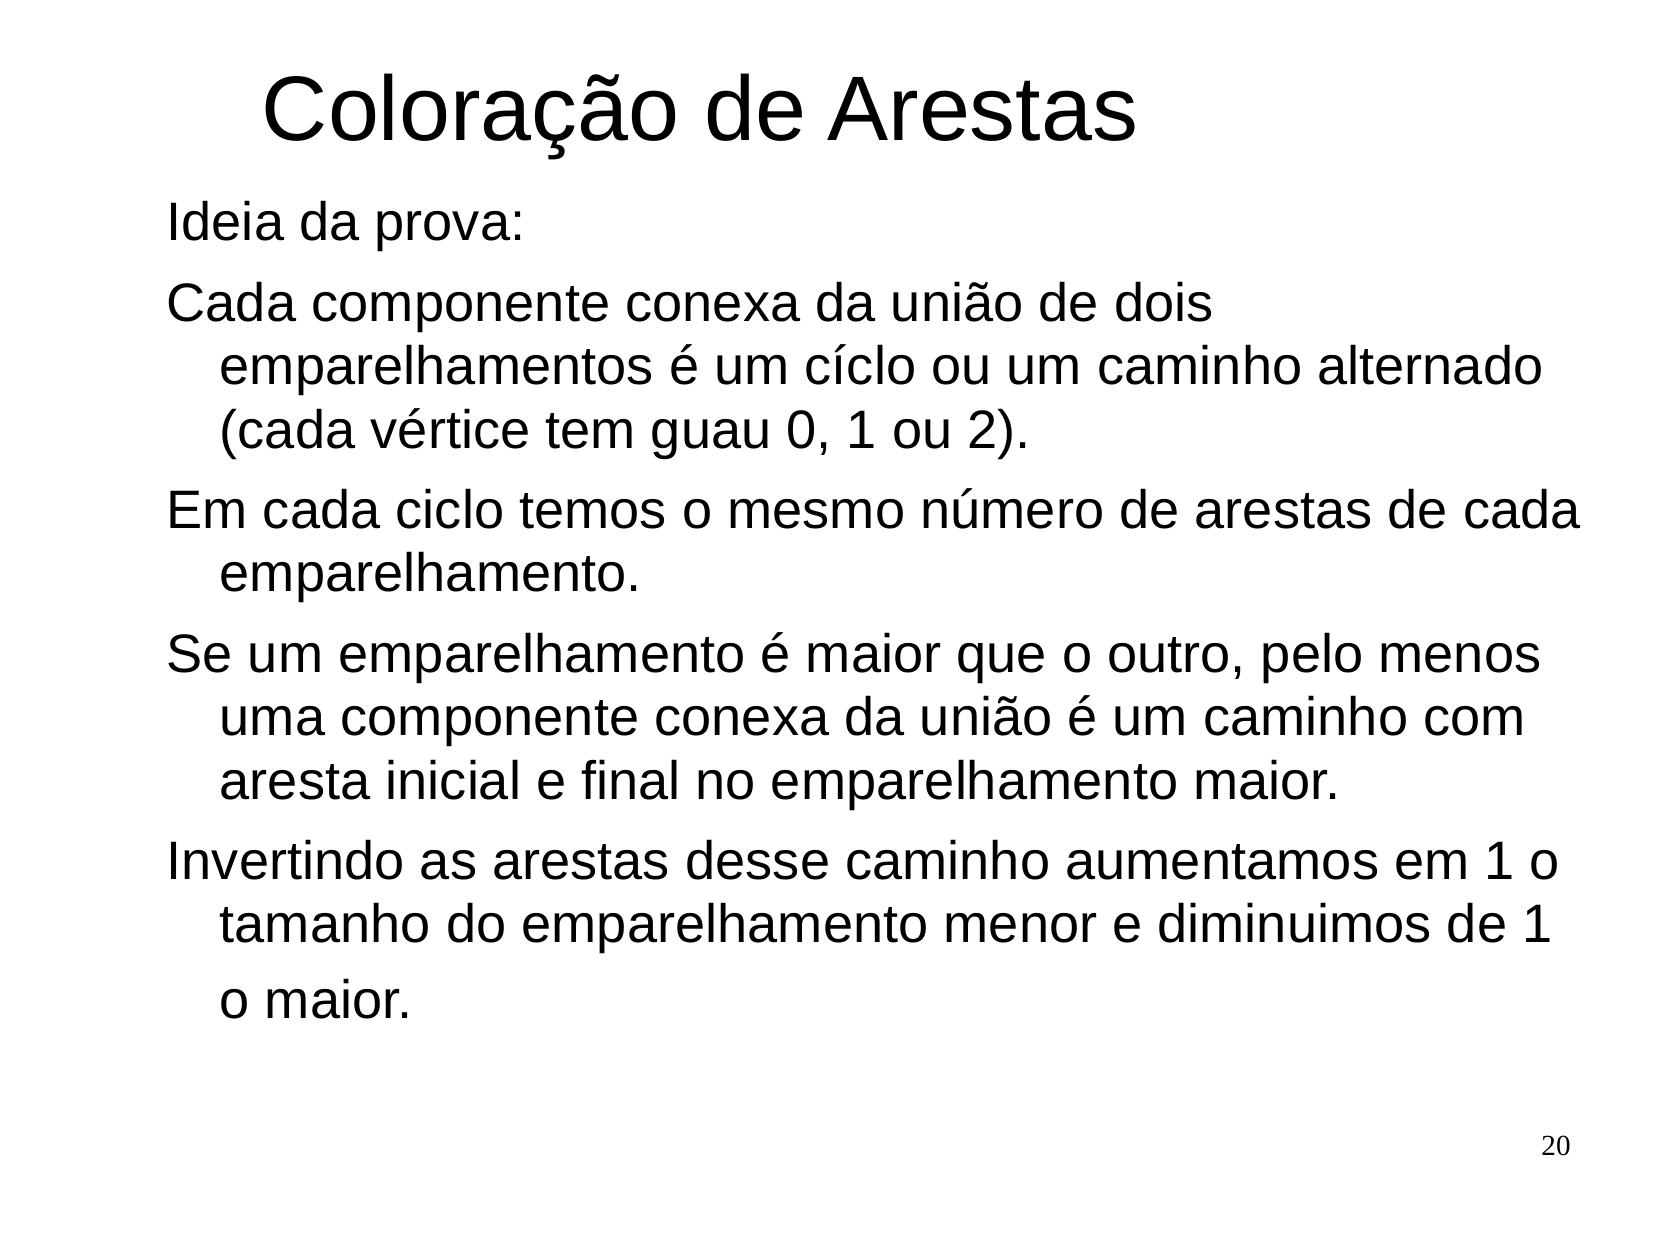

# Coloração de Arestas
Ideia da prova:
Cada componente conexa da união de dois emparelhamentos é um cíclo ou um caminho alternado (cada vértice tem guau 0, 1 ou 2).
Em cada ciclo temos o mesmo número de arestas de cada emparelhamento.
Se um emparelhamento é maior que o outro, pelo menos uma componente conexa da união é um caminho com aresta inicial e final no emparelhamento maior.
Invertindo as arestas desse caminho aumentamos em 1 o tamanho do emparelhamento menor e diminuimos de 1 o maior.
20